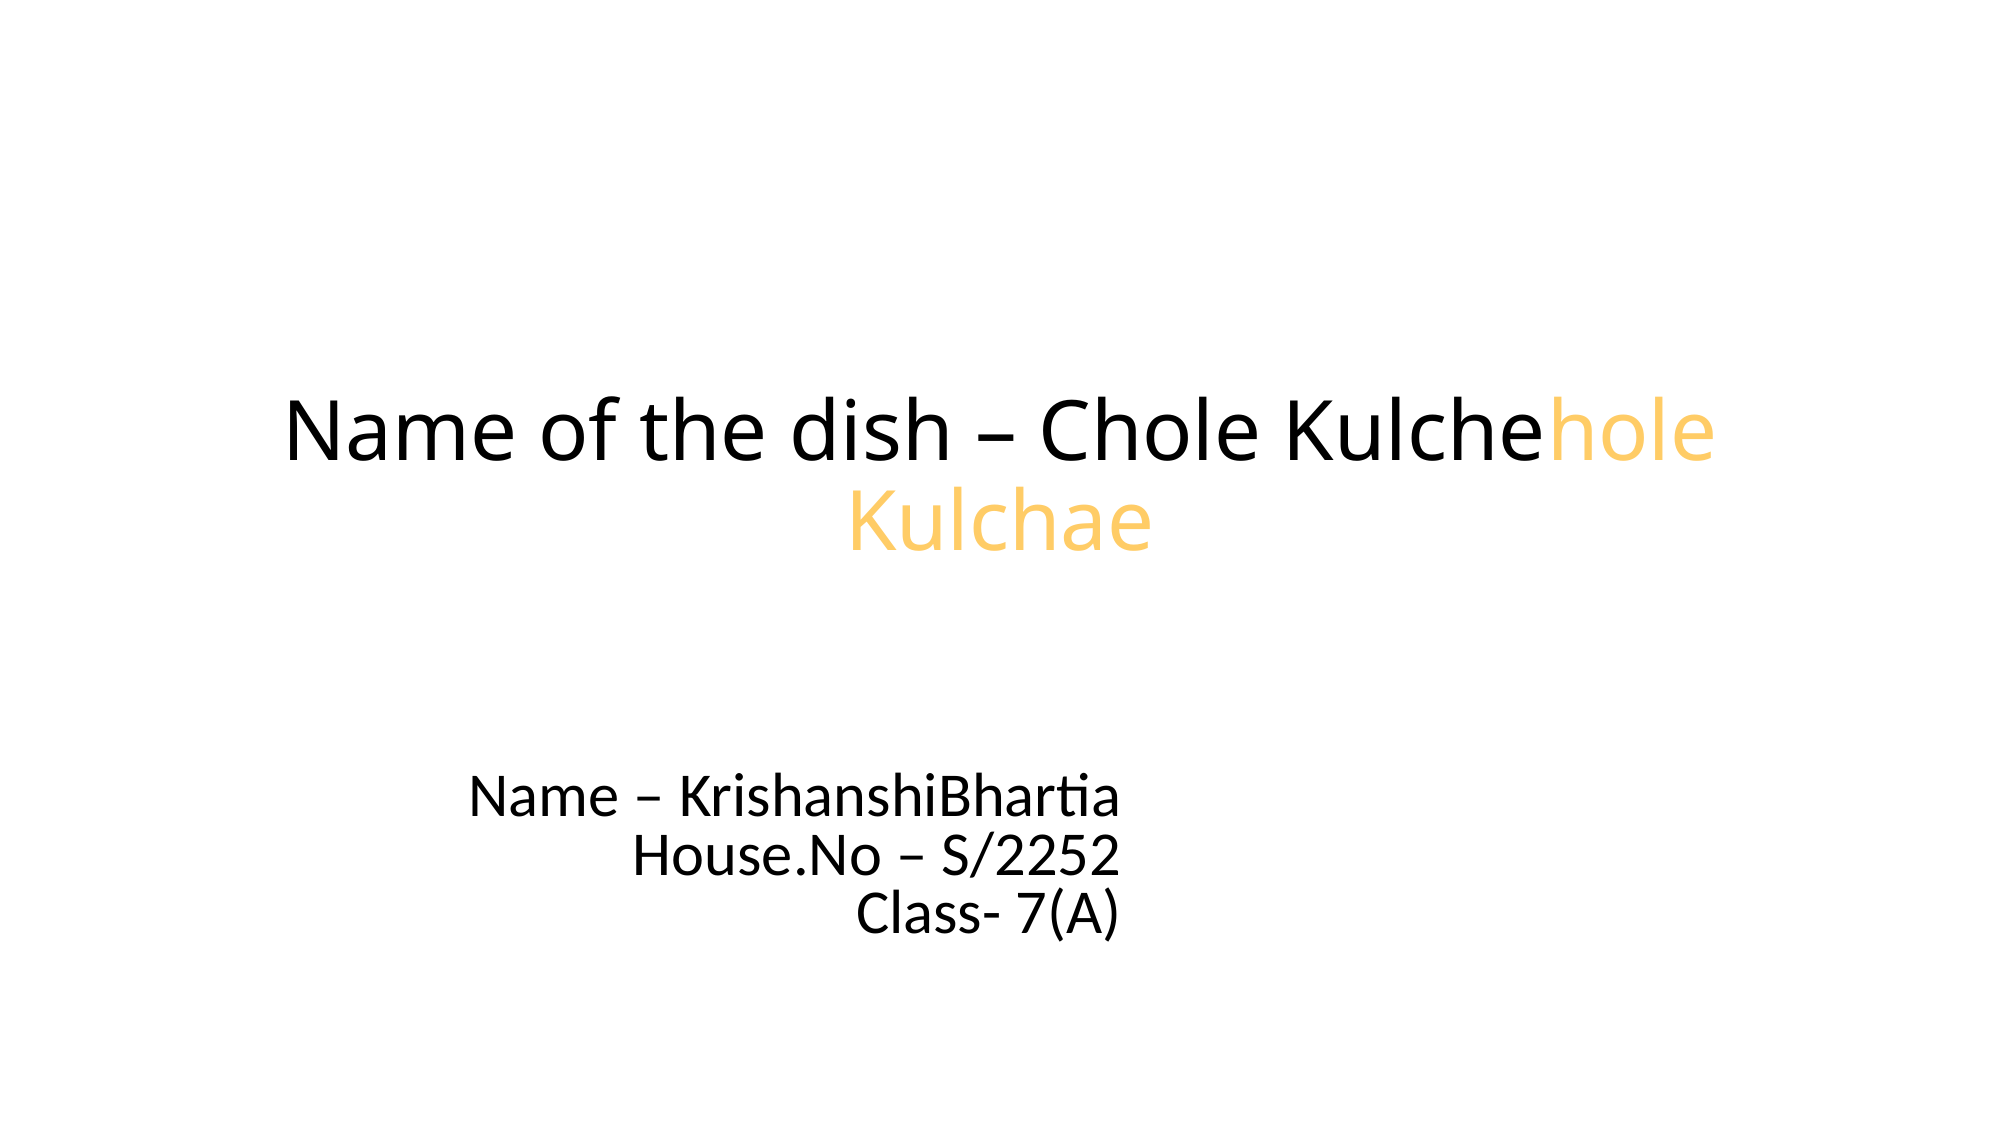

# Name of the dish – Chole Kulchehole Kulchae
Name – KrishanshiBhartia
House.No – S/2252
Class- 7(A)